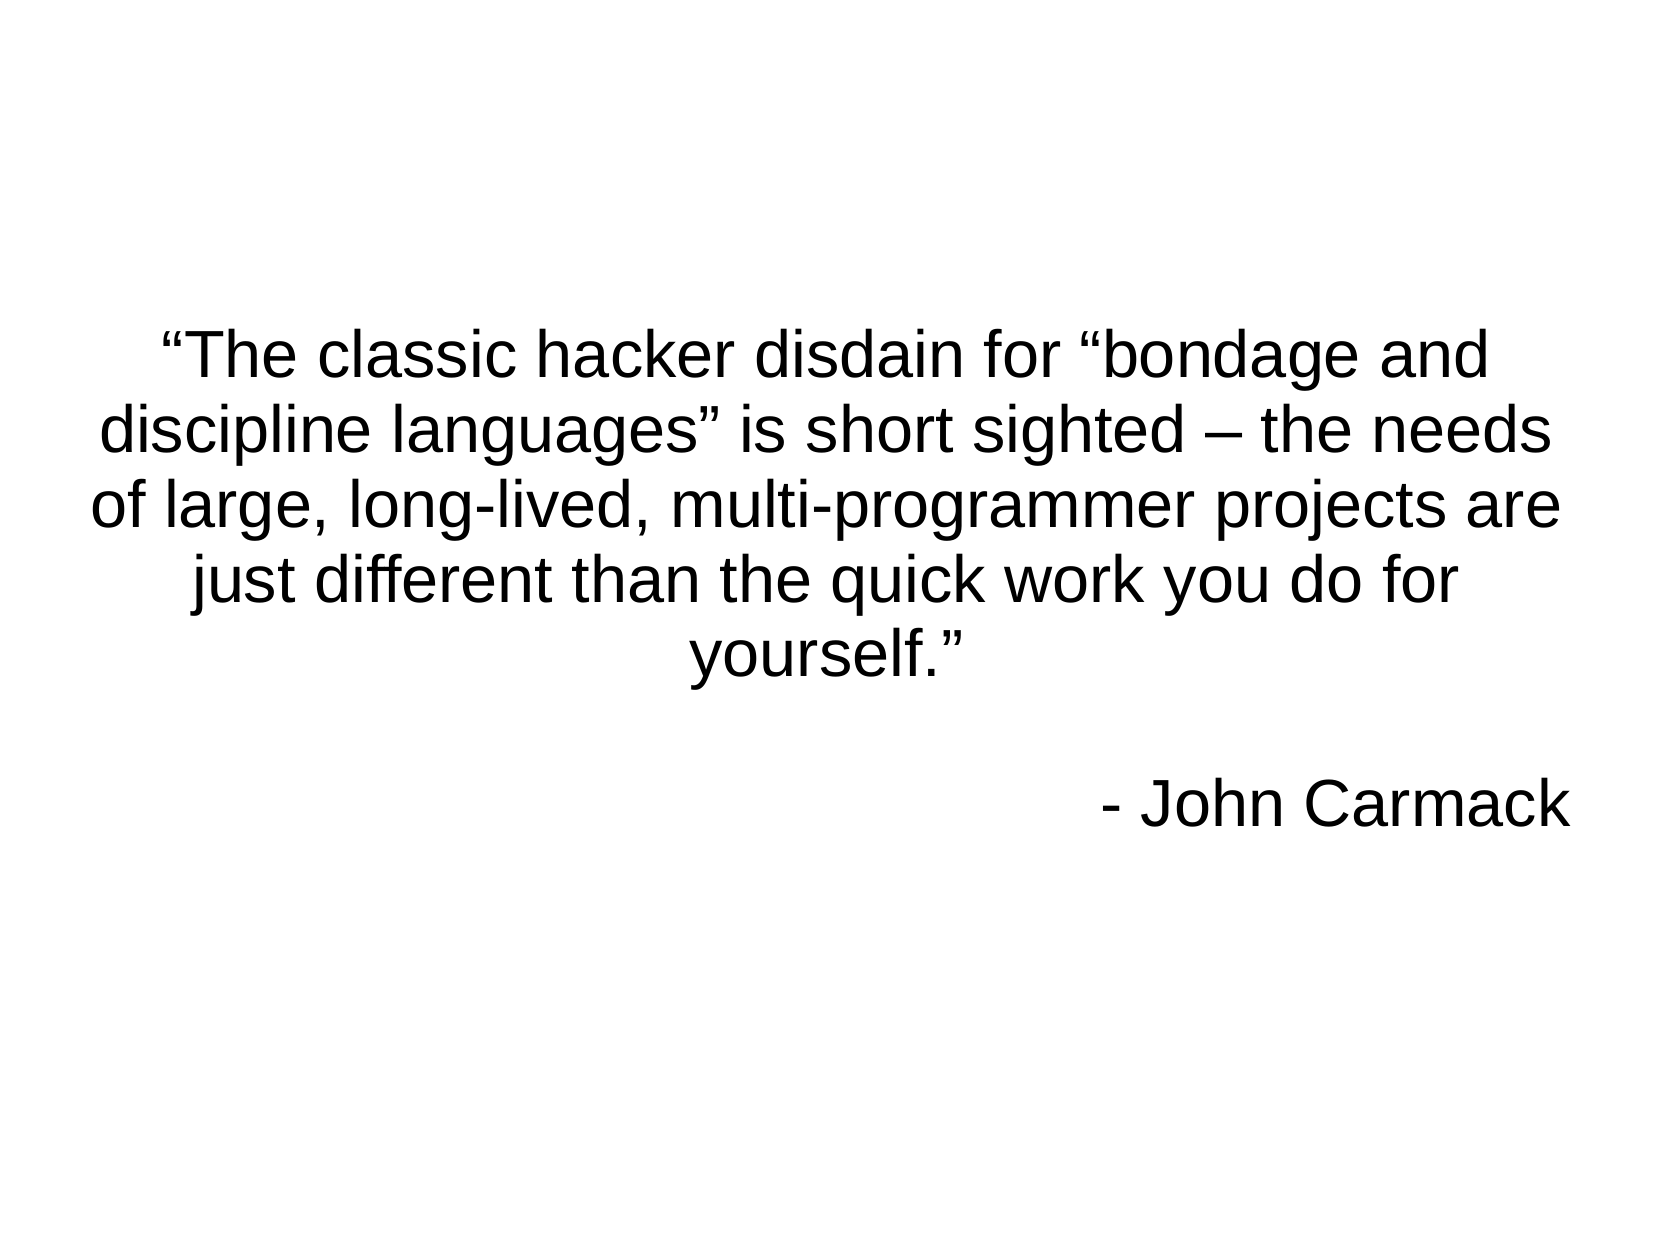

# “The classic hacker disdain for “bondage and discipline languages” is short sighted – the needs of large, long-lived, multi-programmer projects are just different than the quick work you do for yourself.”
- John Carmack